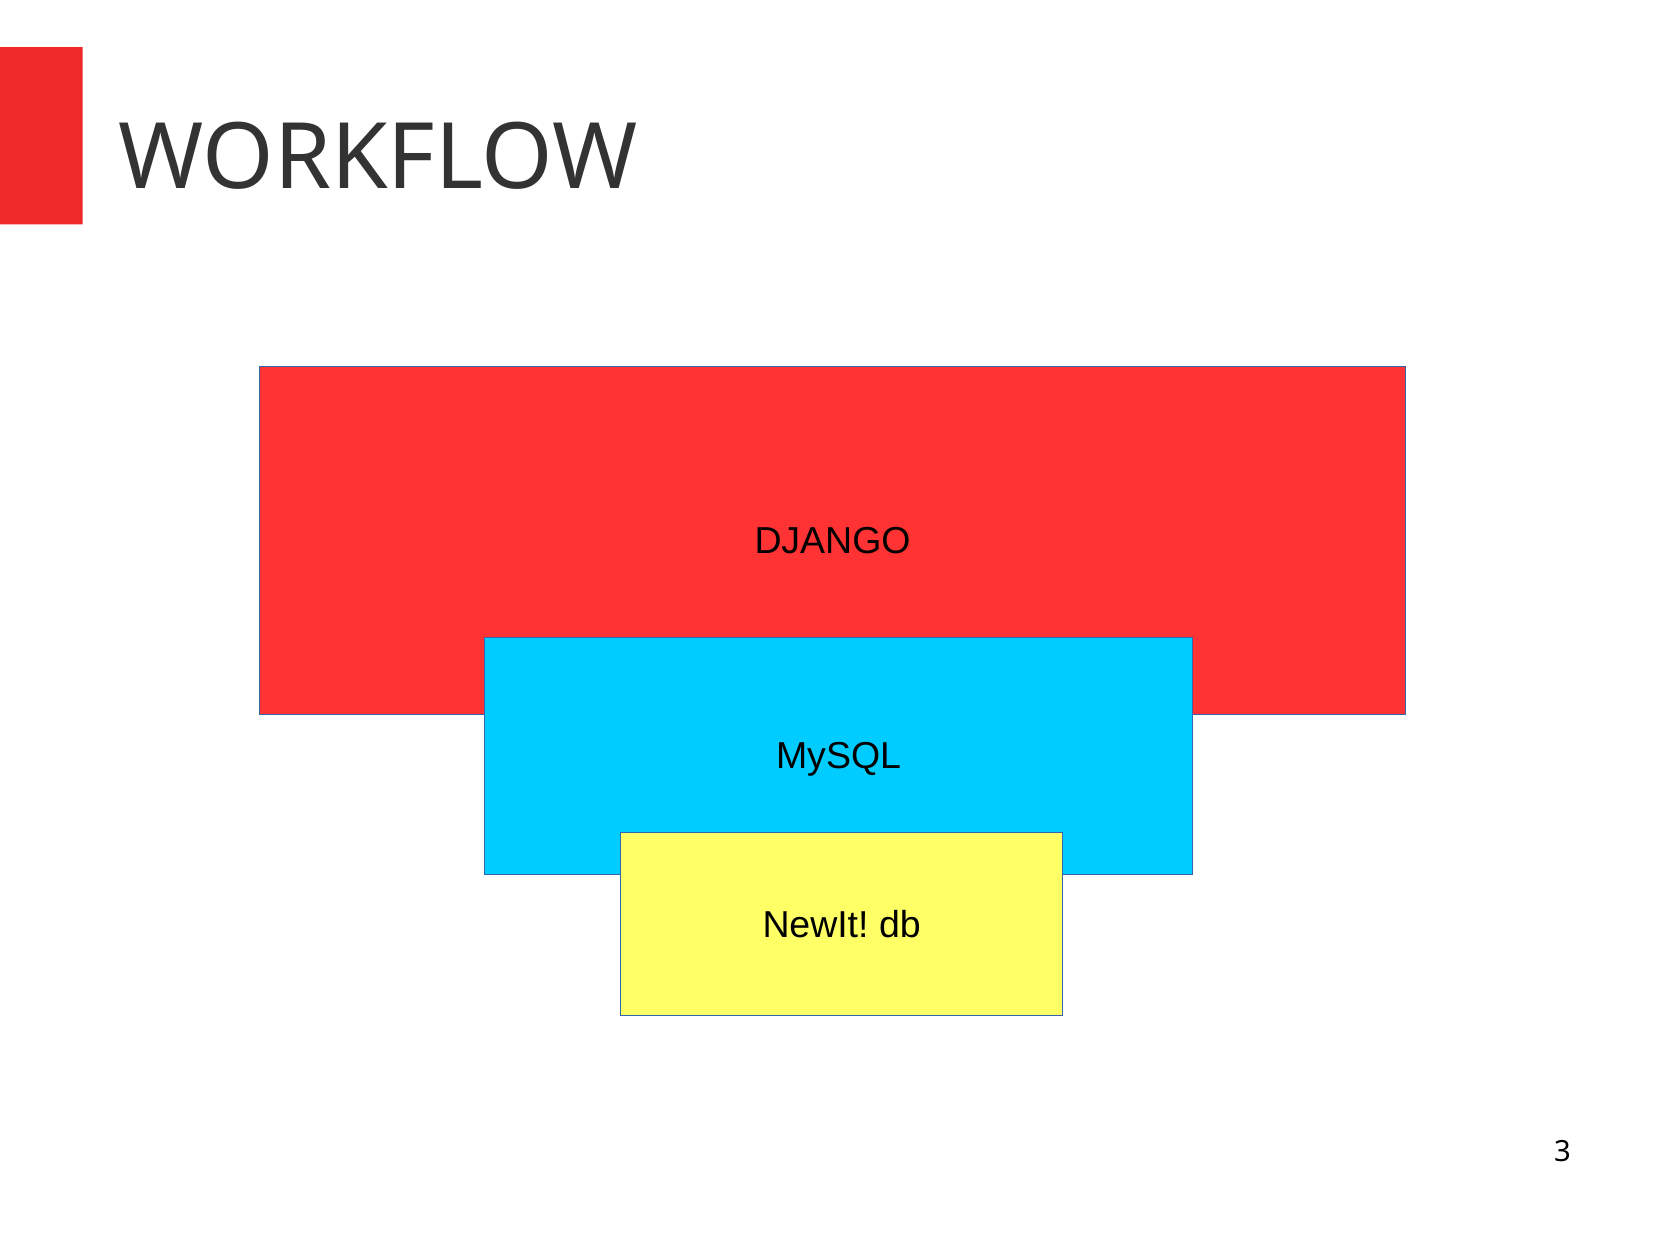

# WORKFLOW
DJANGO
MySQL
NewIt! db
3